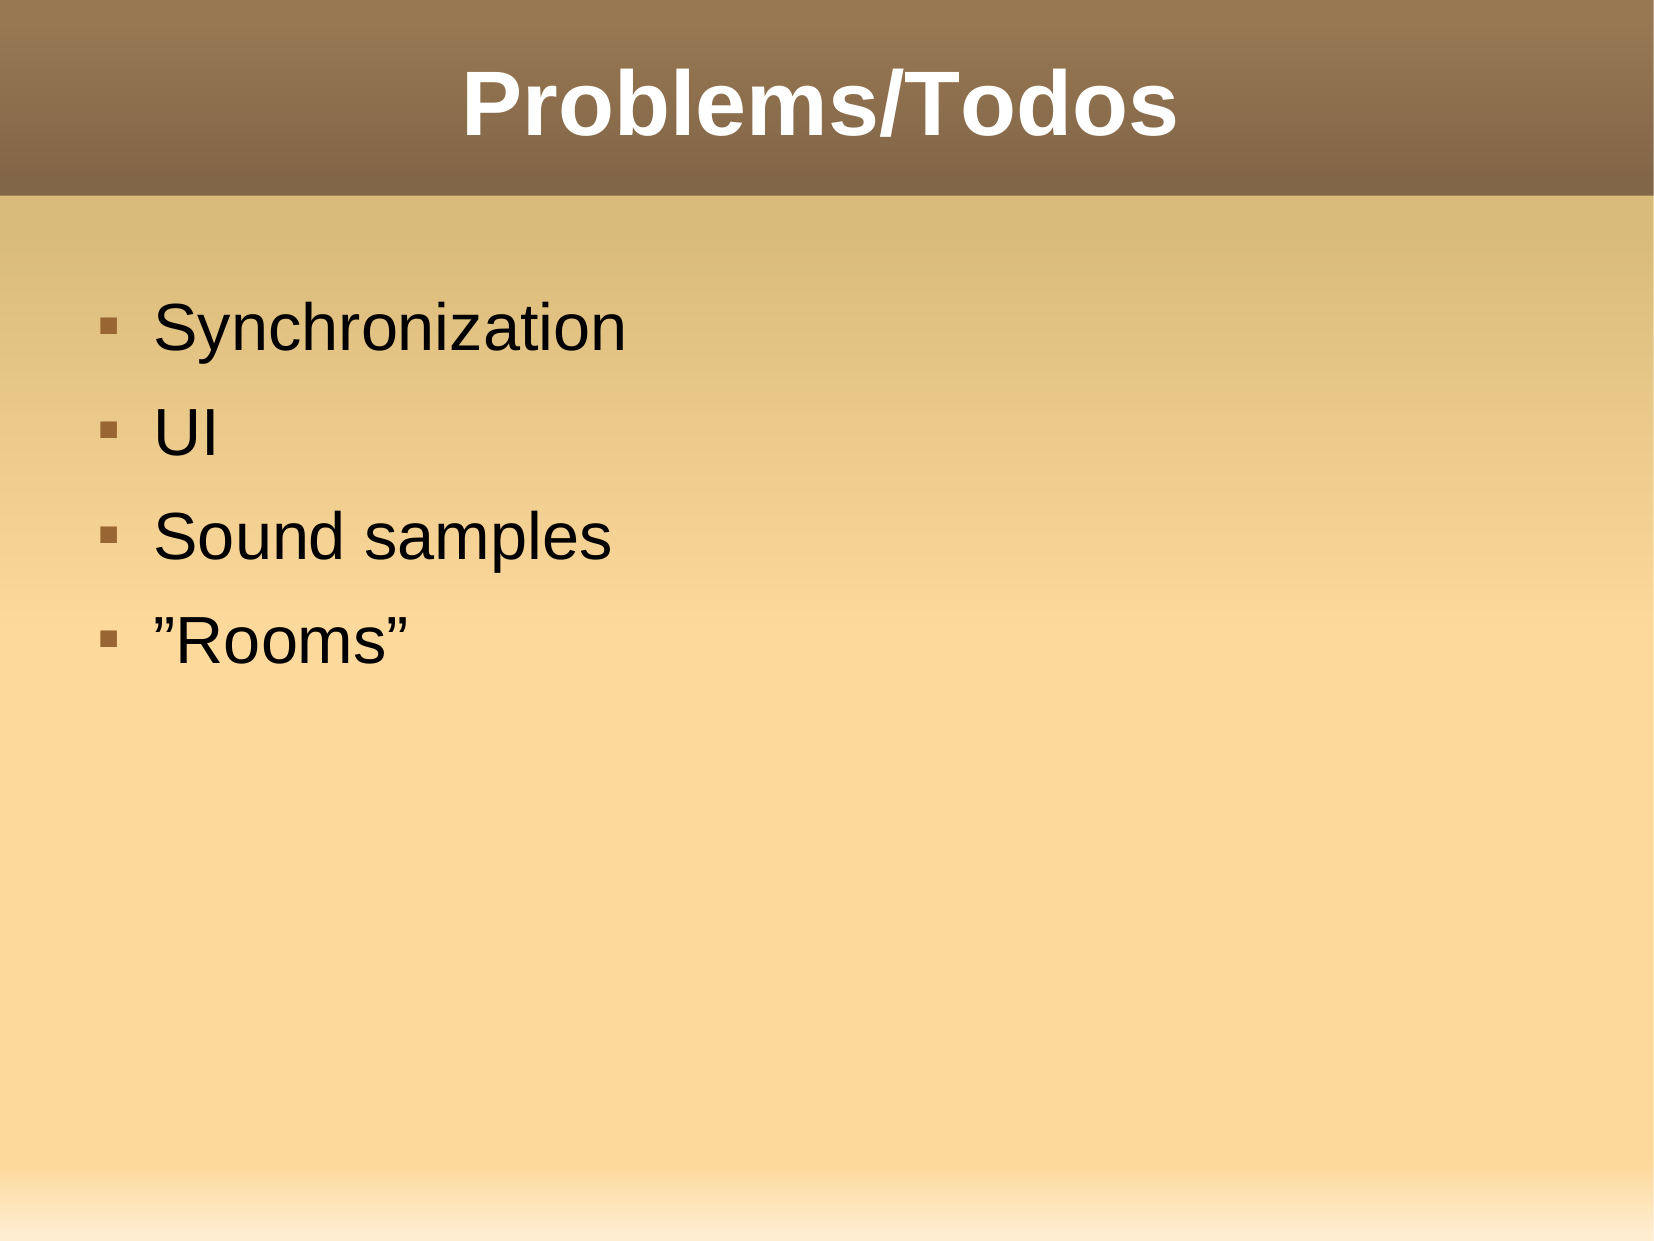

# Problems/Todos
Synchronization
UI
Sound samples
”Rooms”